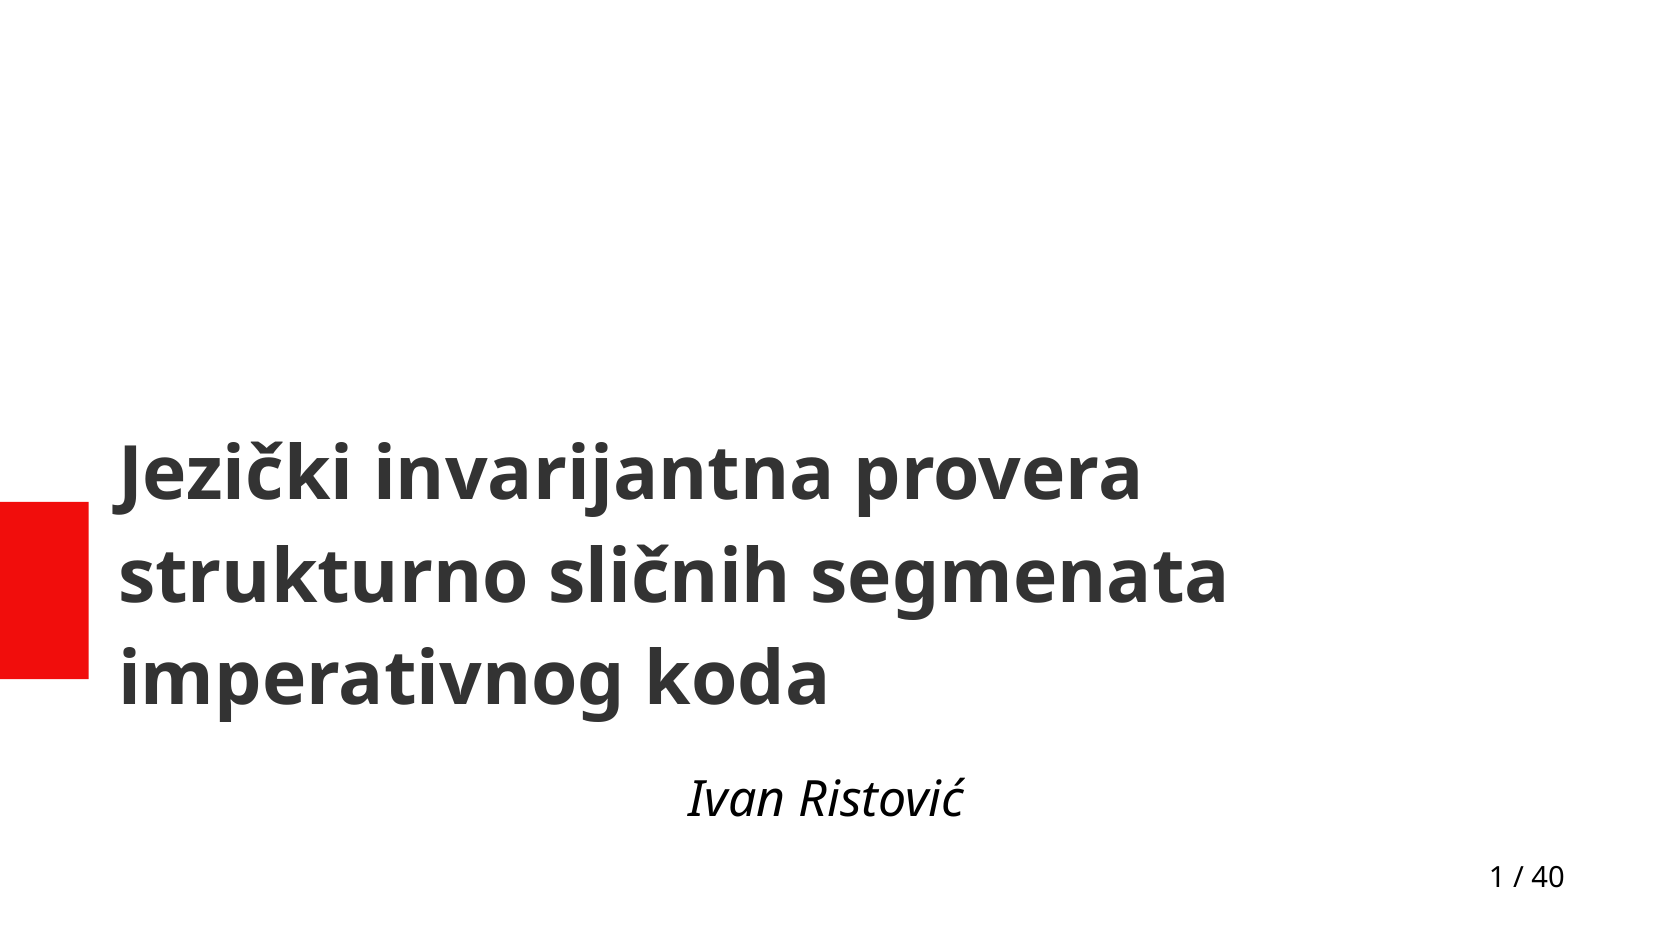

# Jezički invarijantna provera strukturno sličnih segmenata imperativnog koda
Ivan Ristović
1